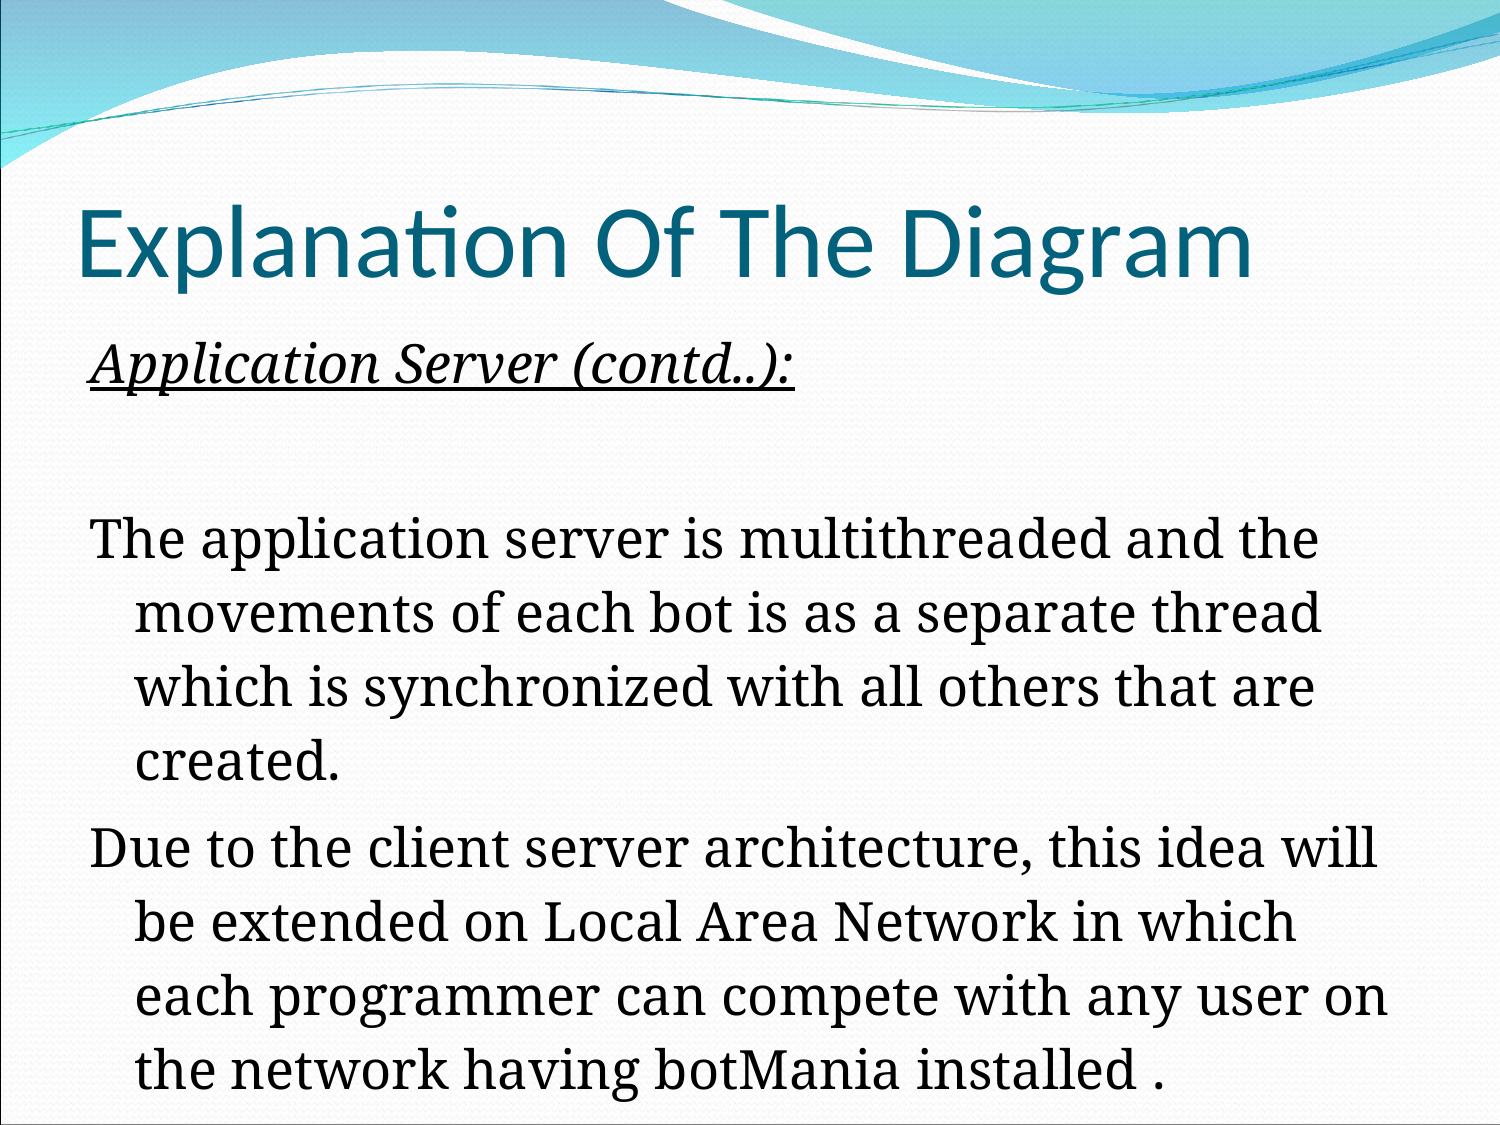

# Explanation Of The Diagram
Application Server (contd..):
The application server is multithreaded and the movements of each bot is as a separate thread which is synchronized with all others that are created.
Due to the client server architecture, this idea will be extended on Local Area Network in which each programmer can compete with any user on the network having botMania installed .